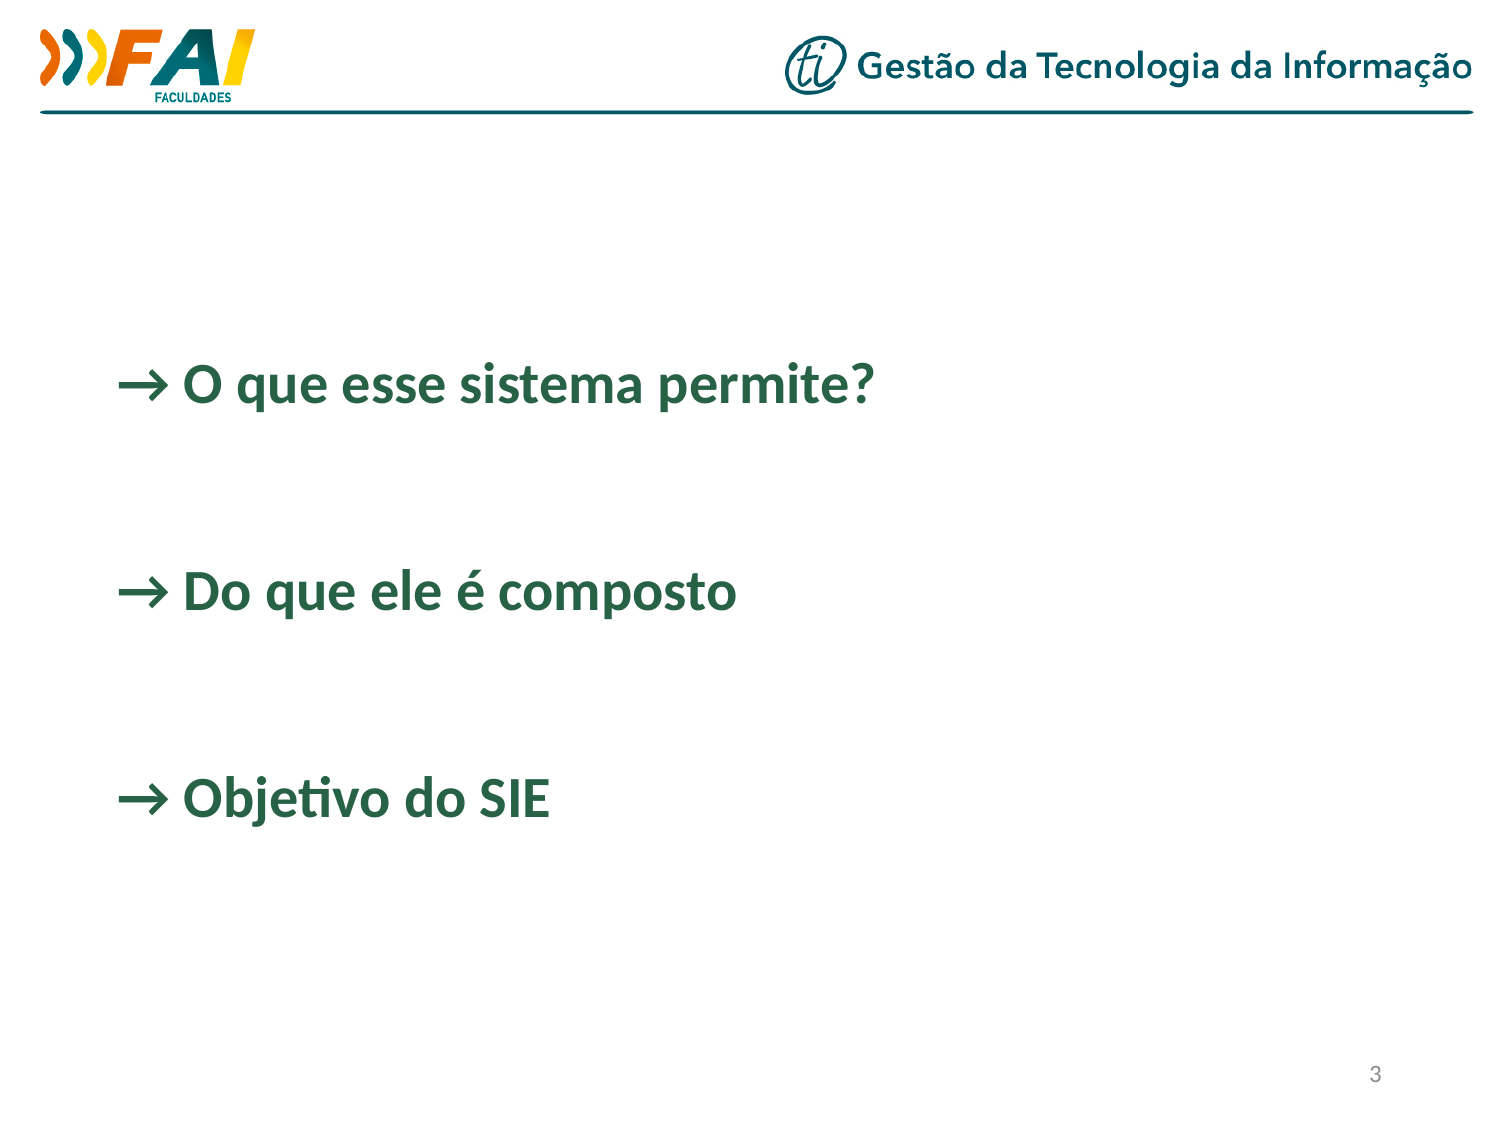

→ O que esse sistema permite?
→ Do que ele é composto
→ Objetivo do SIE